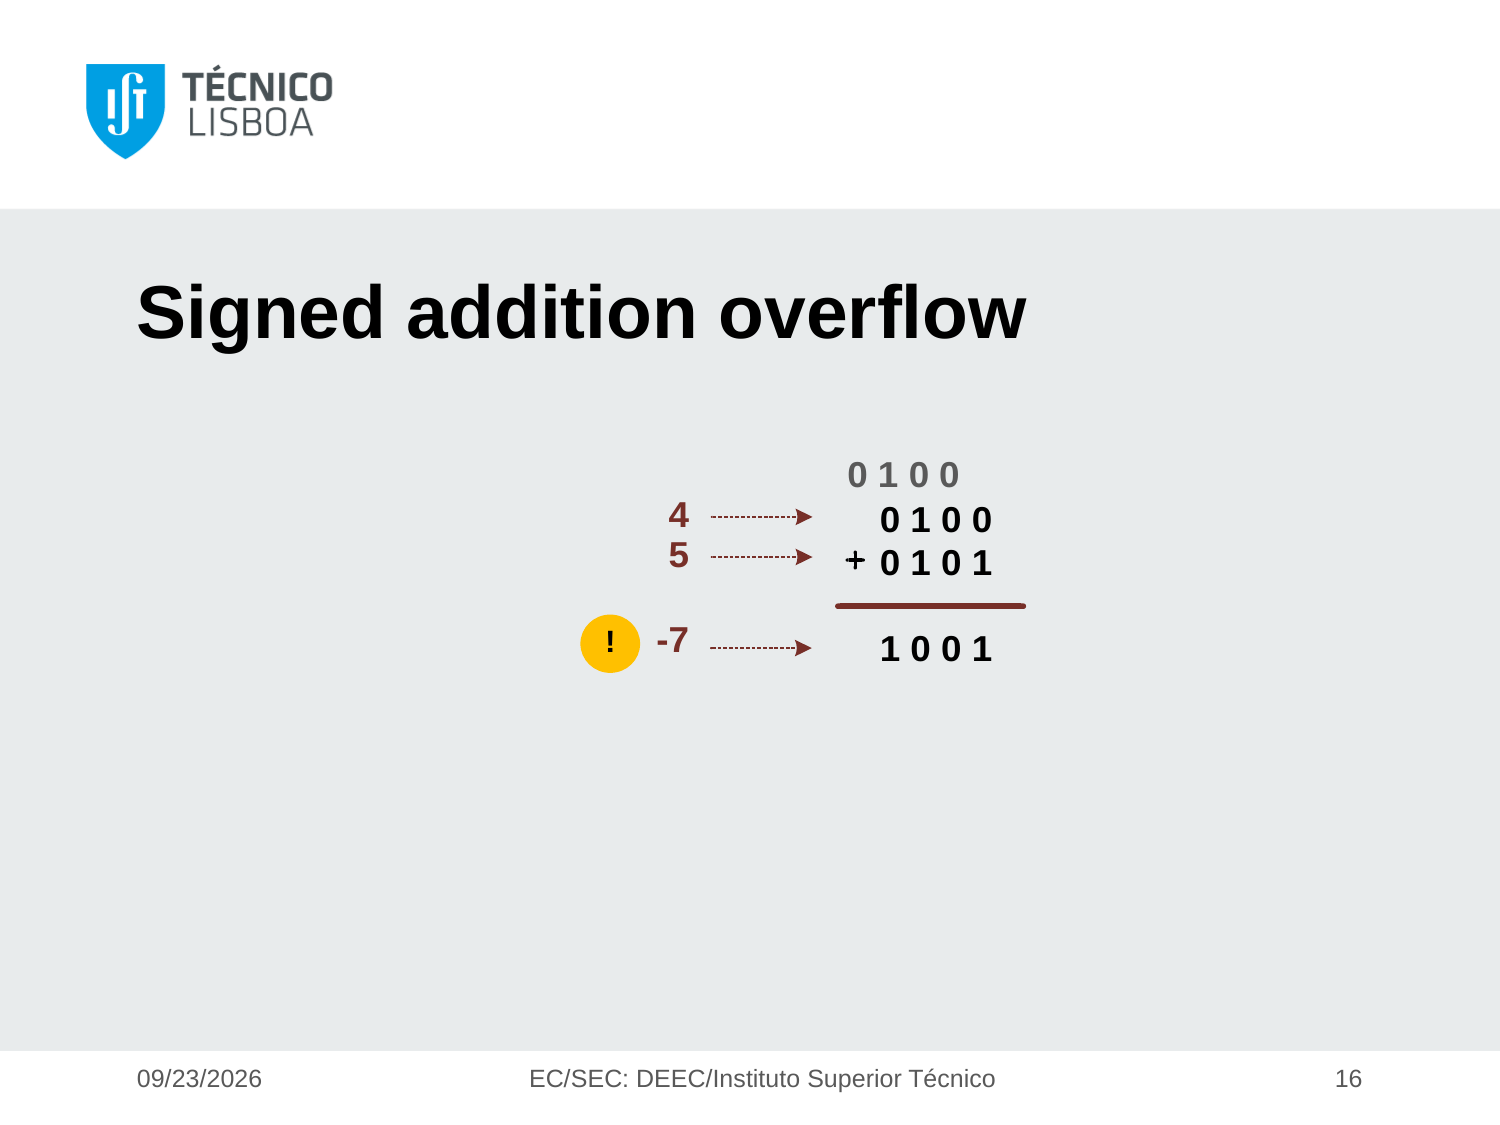

# Signed addition overflow
EC/SEC: DEEC/Instituto Superior Técnico